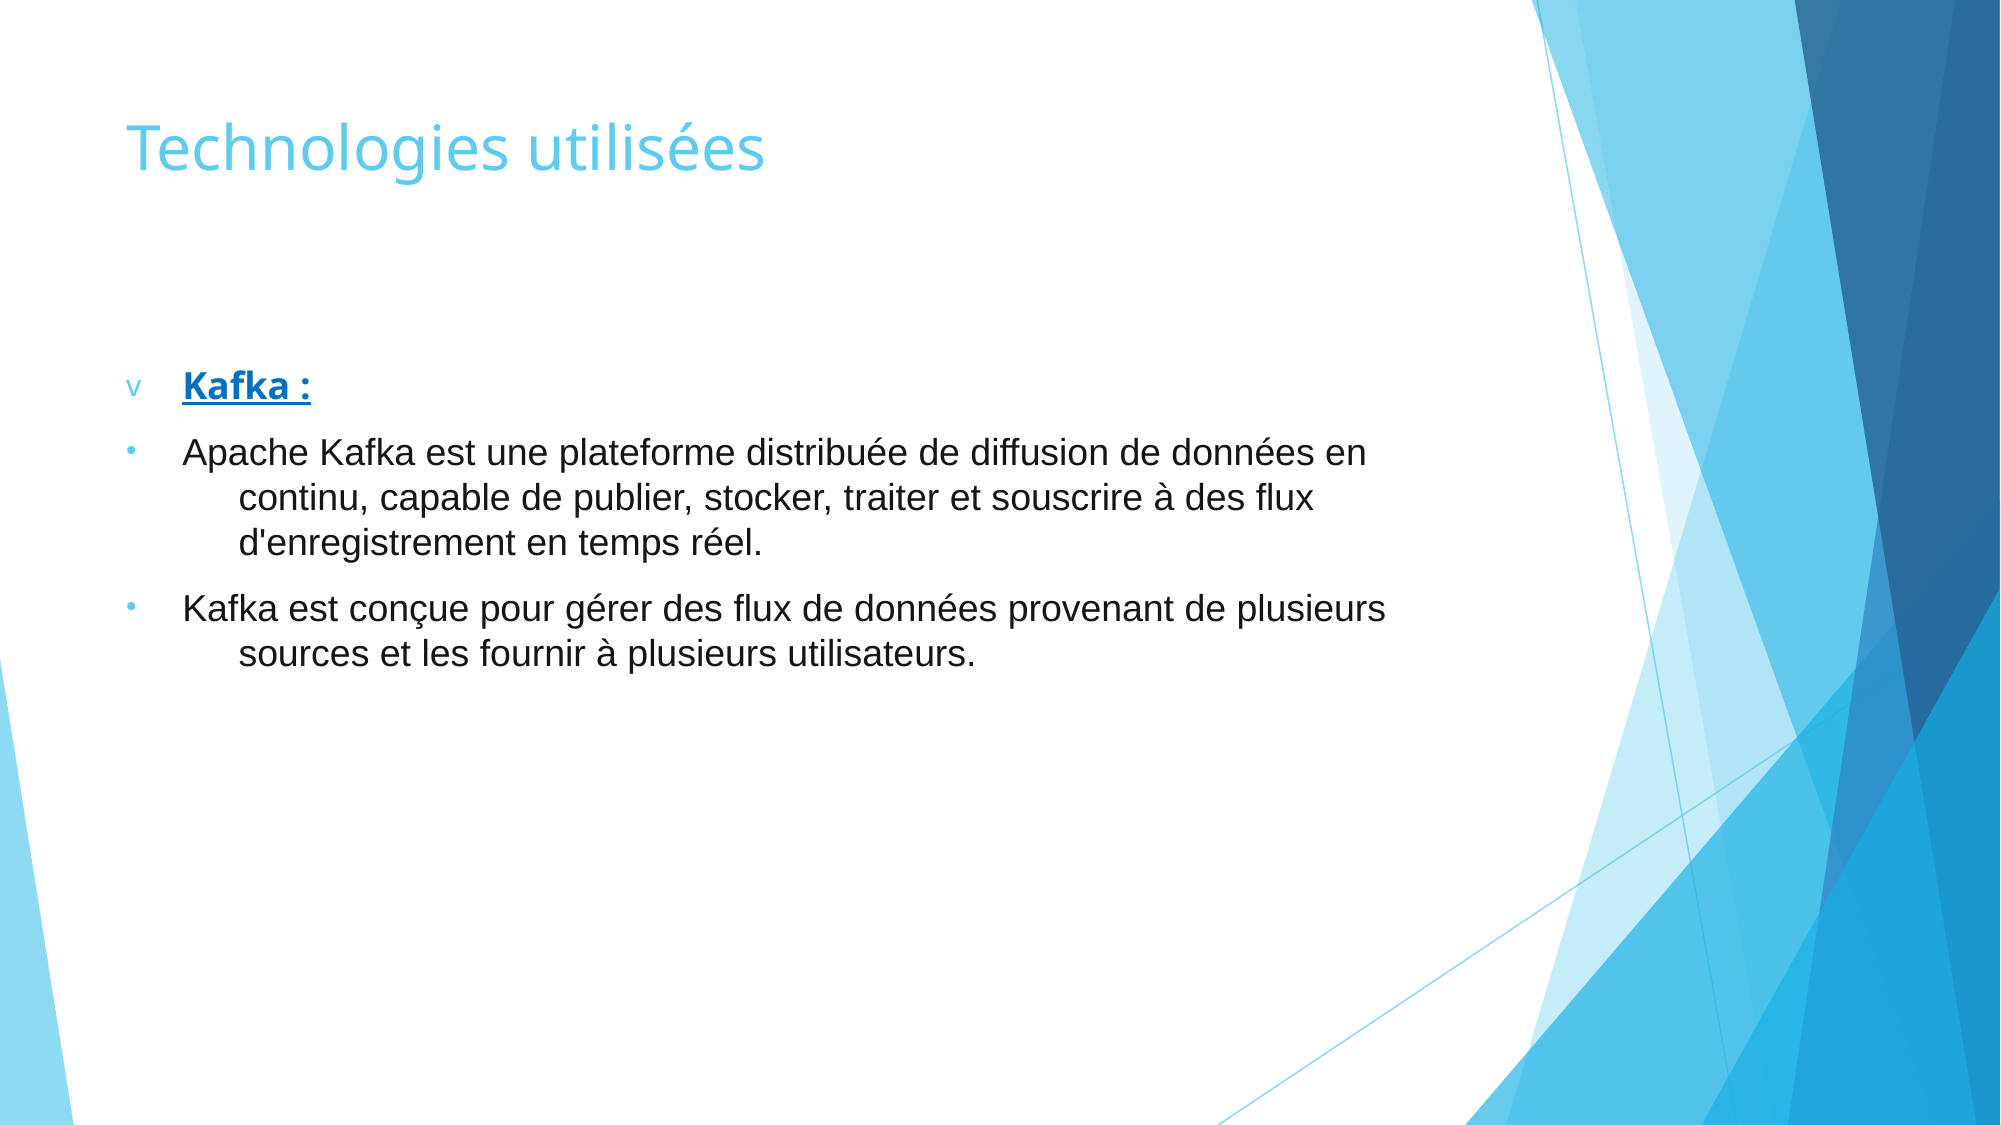

# Technologies utilisées
Kafka :
Apache Kafka est une plateforme distribuée de diffusion de données en continu, capable de publier, stocker, traiter et souscrire à des flux d'enregistrement en temps réel.
Kafka est conçue pour gérer des flux de données provenant de plusieurs sources et les fournir à plusieurs utilisateurs.